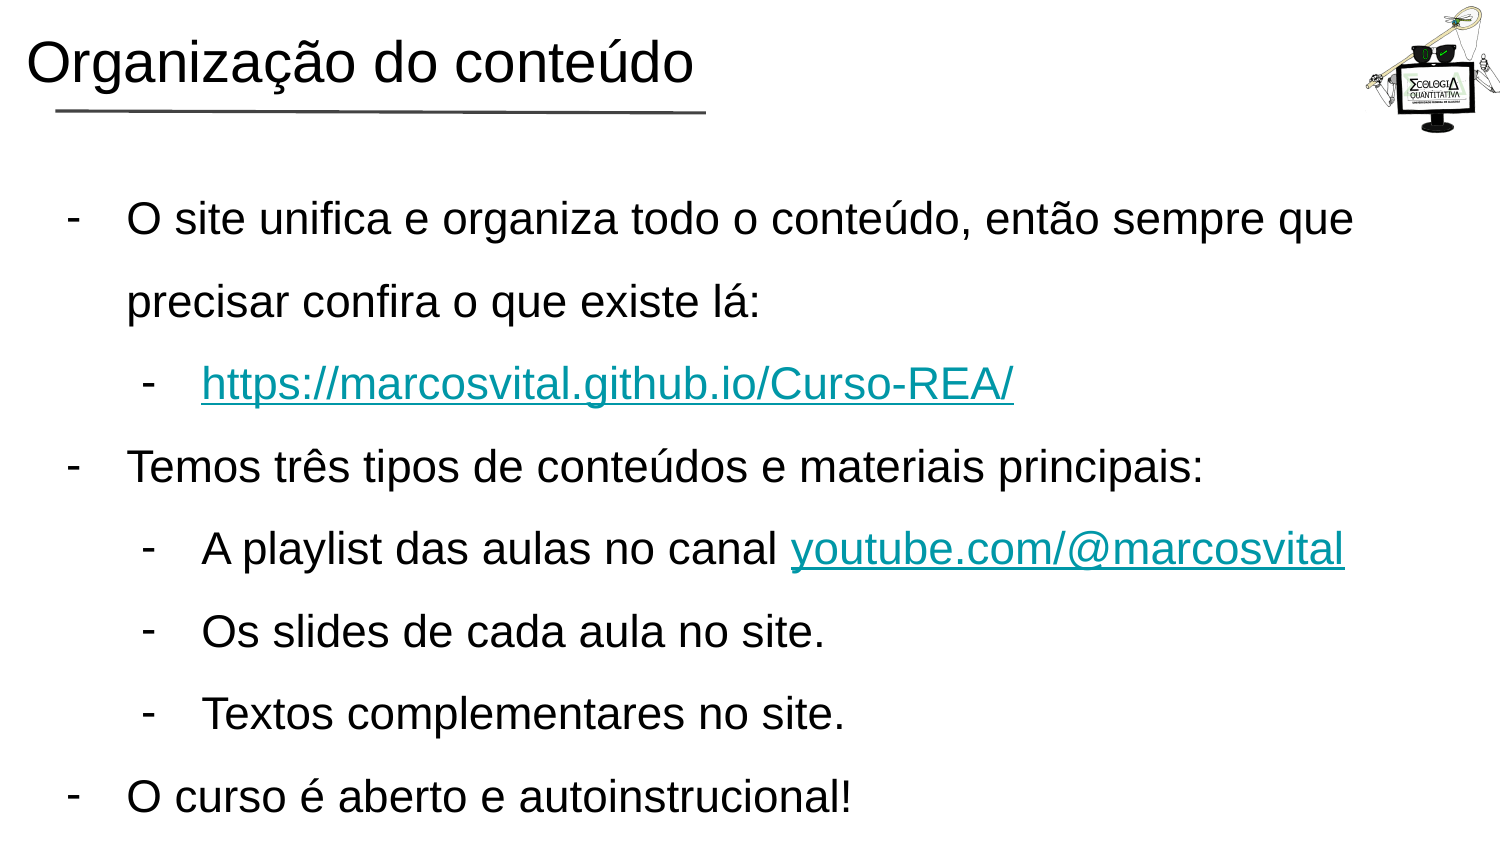

Organização do conteúdo
O site unifica e organiza todo o conteúdo, então sempre que precisar confira o que existe lá:
https://marcosvital.github.io/Curso-REA/
Temos três tipos de conteúdos e materiais principais:
A playlist das aulas no canal youtube.com/@marcosvital
Os slides de cada aula no site.
Textos complementares no site.
O curso é aberto e autoinstrucional!